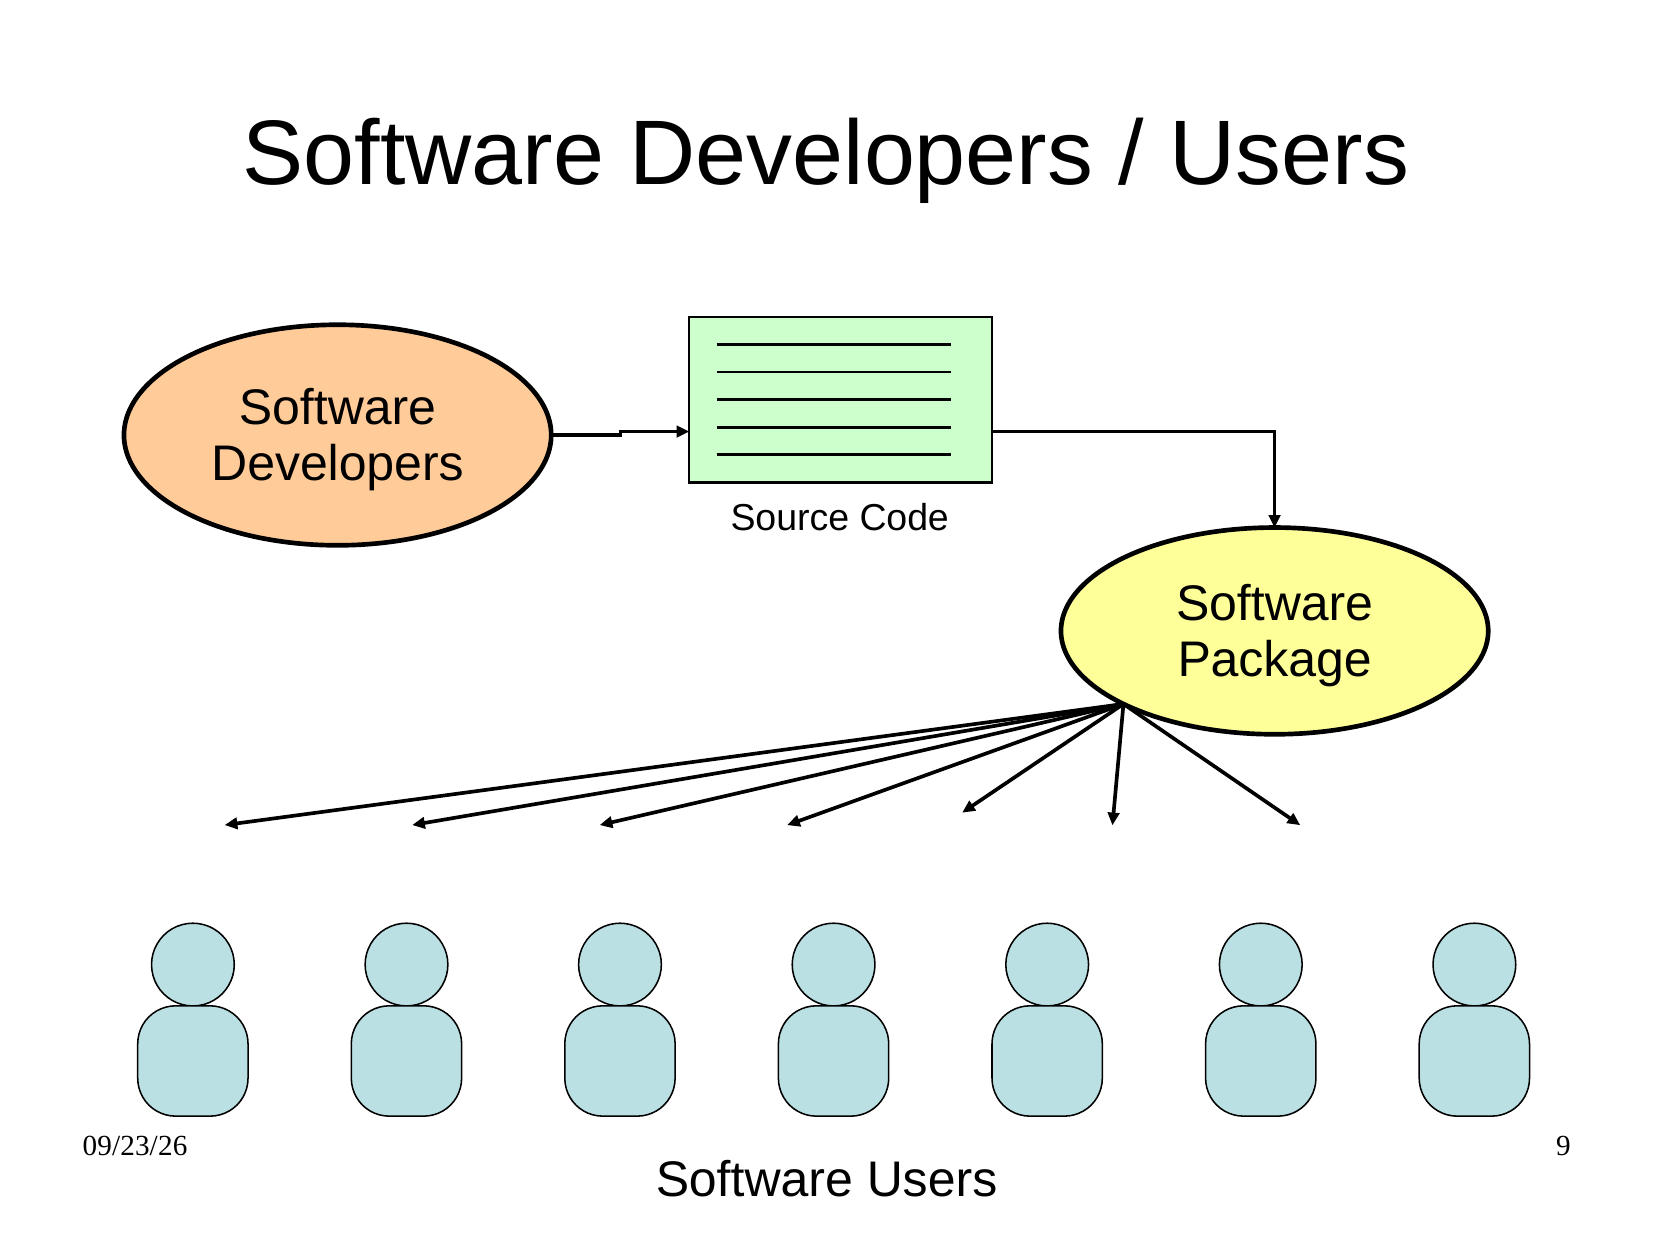

# Software Developers / Users
Source Code
Software
Developers
Software
Package
9
Software Users